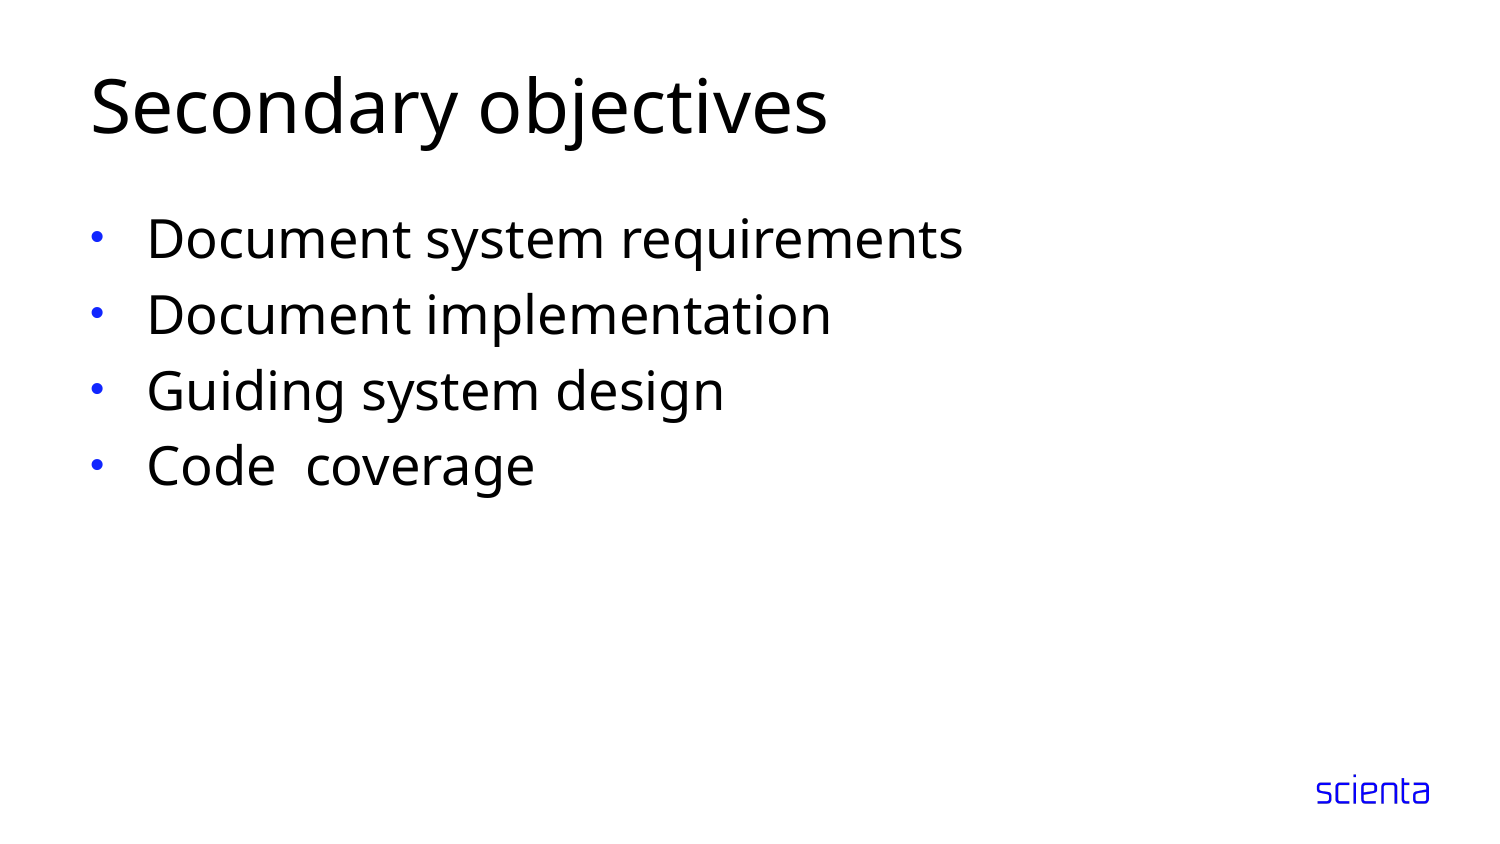

# Secondary objectives
Document system requirements
Document implementation
Guiding system design
Code coverage